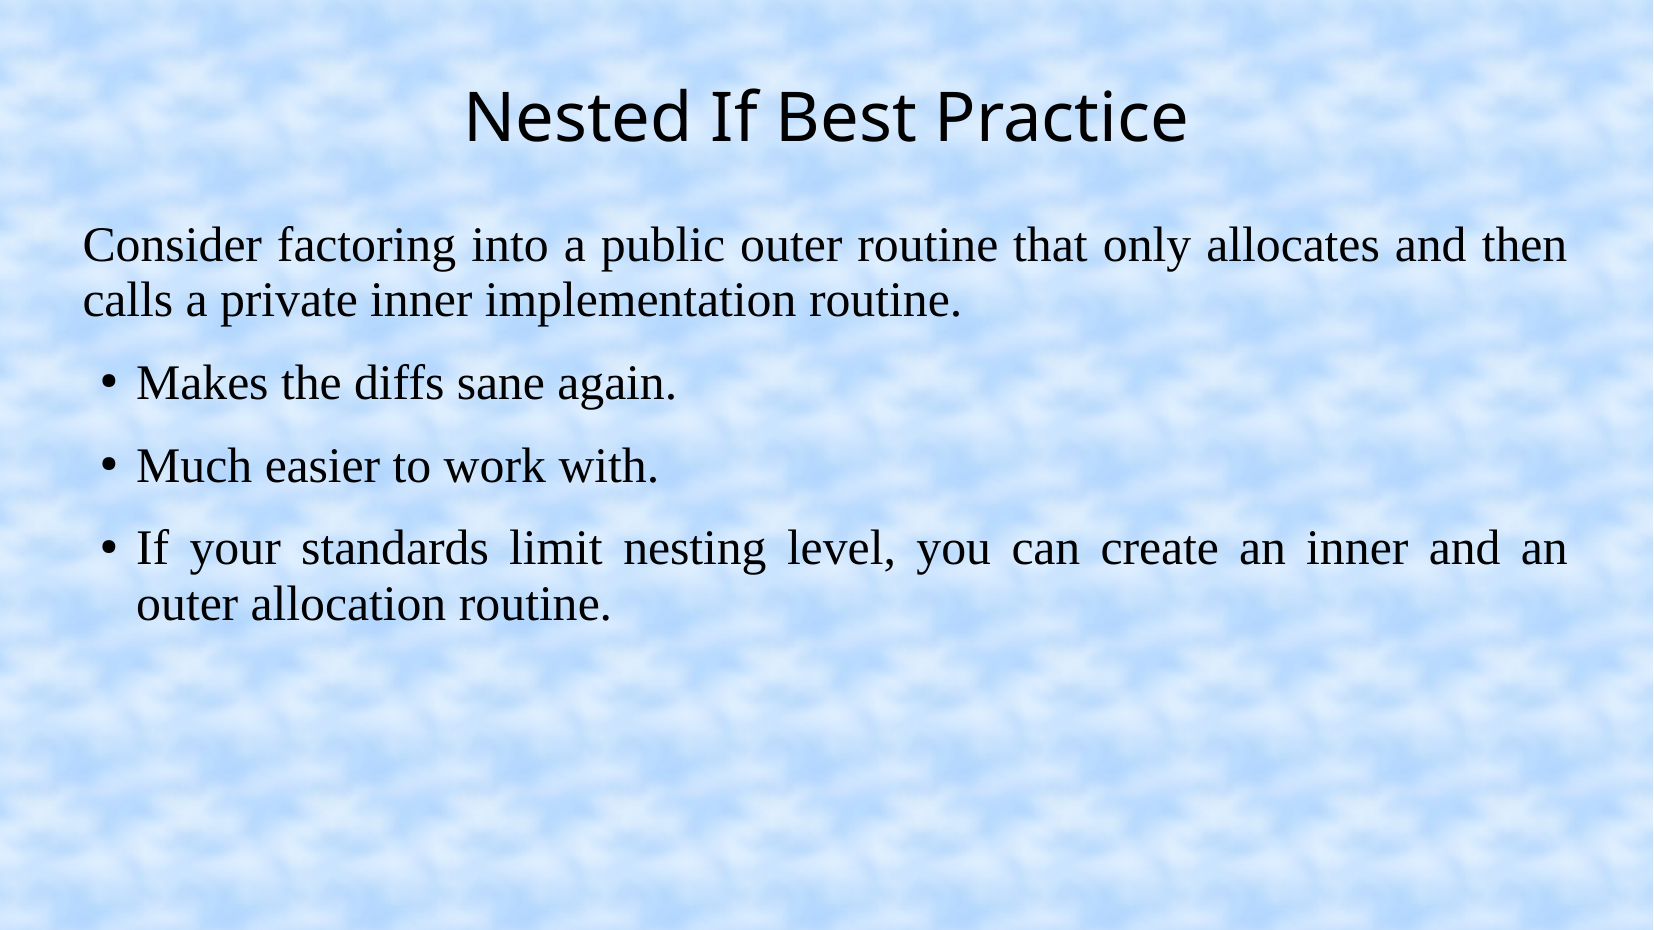

# Nested If Best Practice
Consider factoring into a public outer routine that only allocates and then calls a private inner implementation routine.
Makes the diffs sane again.
Much easier to work with.
If your standards limit nesting level, you can create an inner and an outer allocation routine.